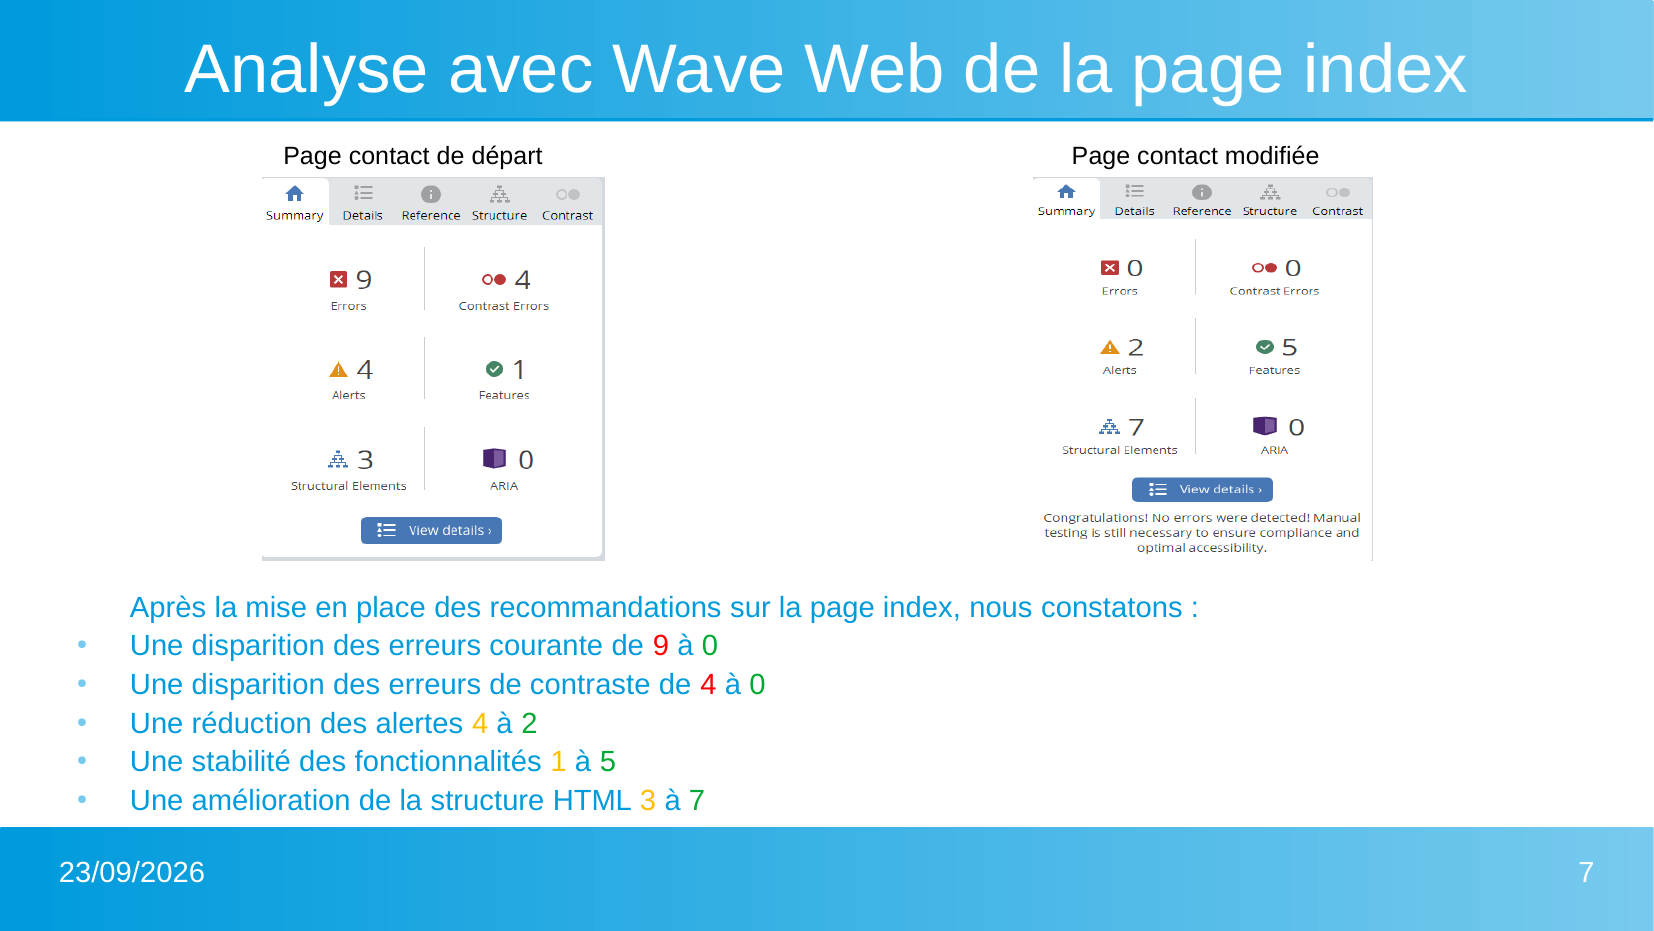

# Analyse avec Wave Web de la page index
Page contact de départ
Page contact modifiée
Après la mise en place des recommandations sur la page index, nous constatons :
Une disparition des erreurs courante de 9 à 0
Une disparition des erreurs de contraste de 4 à 0
Une réduction des alertes 4 à 2
Une stabilité des fonctionnalités 1 à 5
Une amélioration de la structure HTML 3 à 7
7